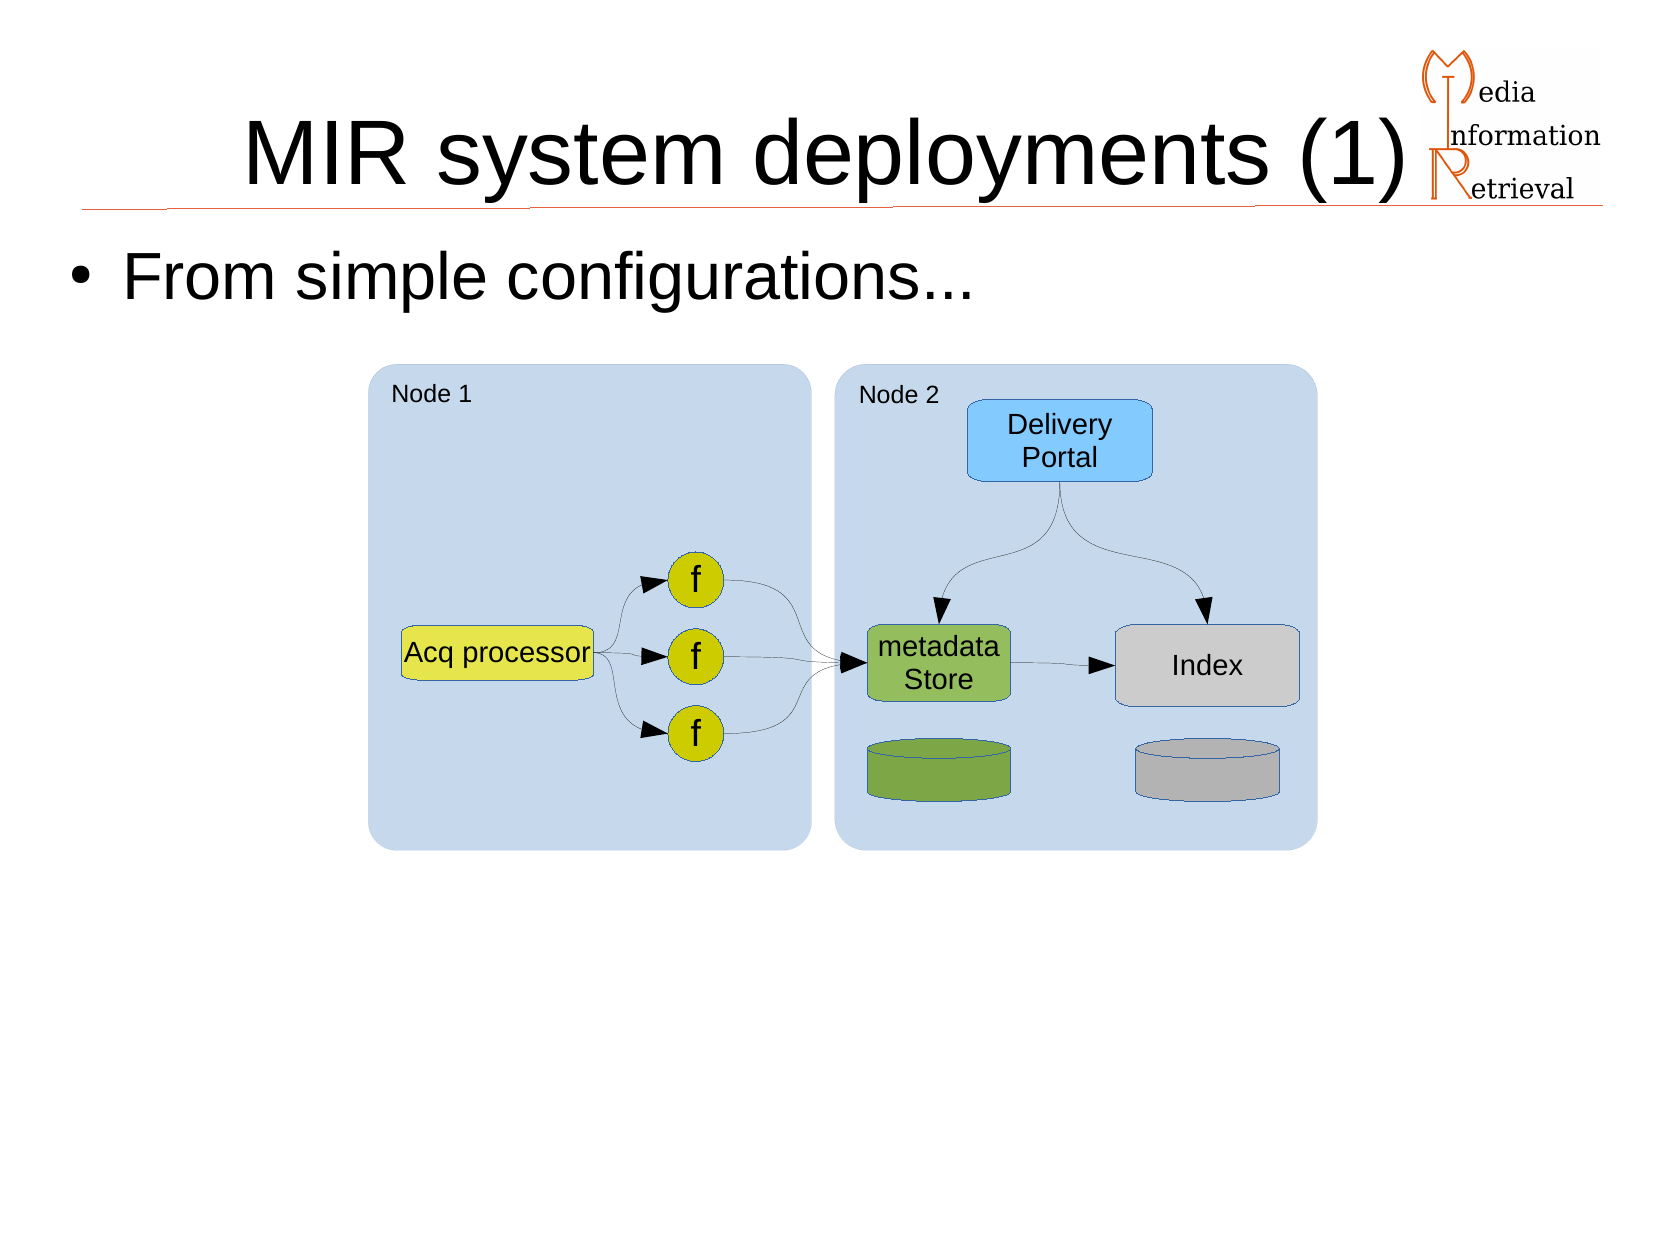

# MIR system deployments (1)
From simple configurations...
Node 1
Node 2
Delivery
Portal
f
metadata
Store
Index
Acq processor
f
f